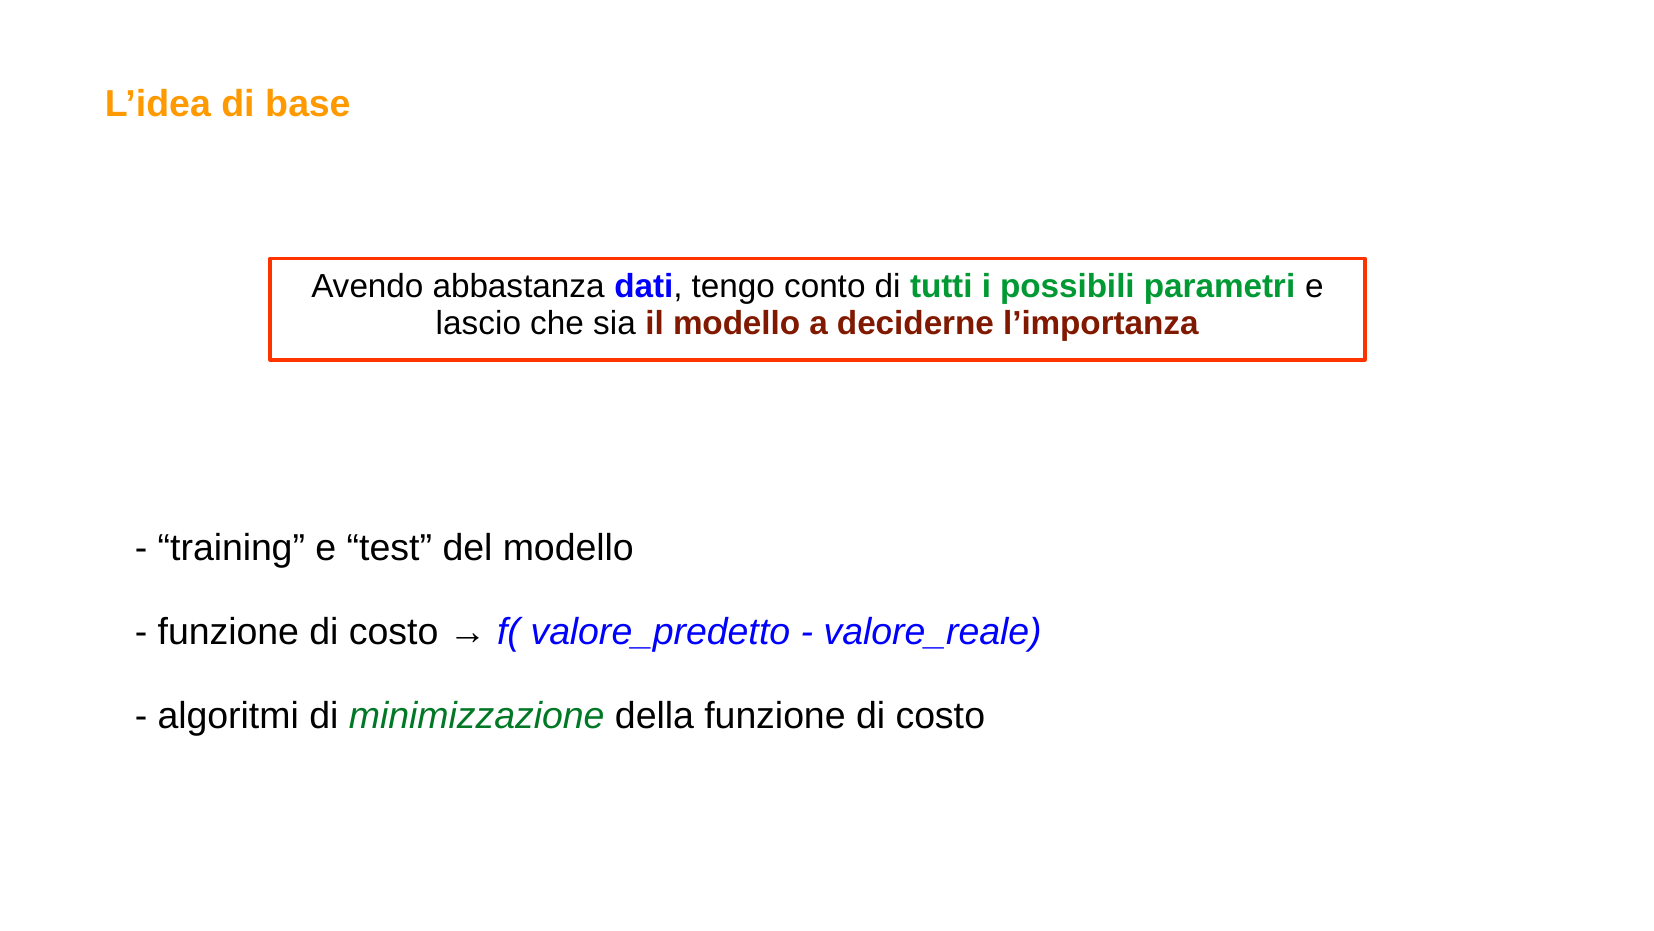

L’idea di base
Avendo abbastanza dati, tengo conto di tutti i possibili parametri e lascio che sia il modello a deciderne l’importanza
- “training” e “test” del modello
- funzione di costo → f( valore_predetto - valore_reale)
- algoritmi di minimizzazione della funzione di costo